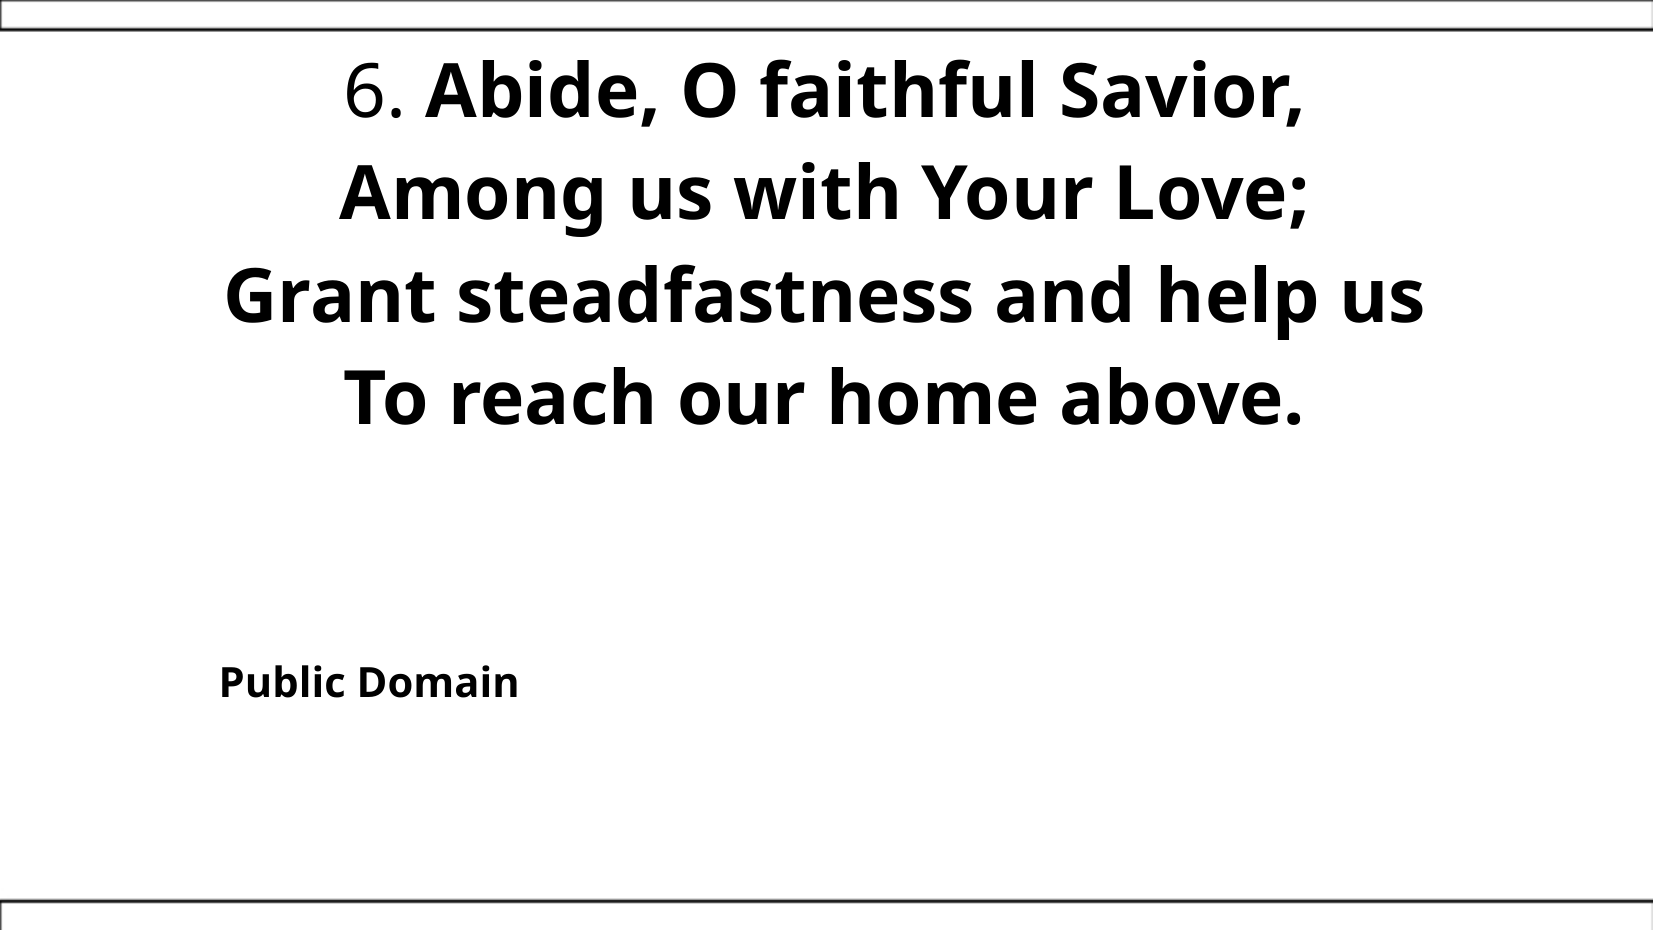

6. Abide, O faithful Savior,
Among us with Your Love;
Grant steadfastness and help us
To reach our home above.
 Public Domain